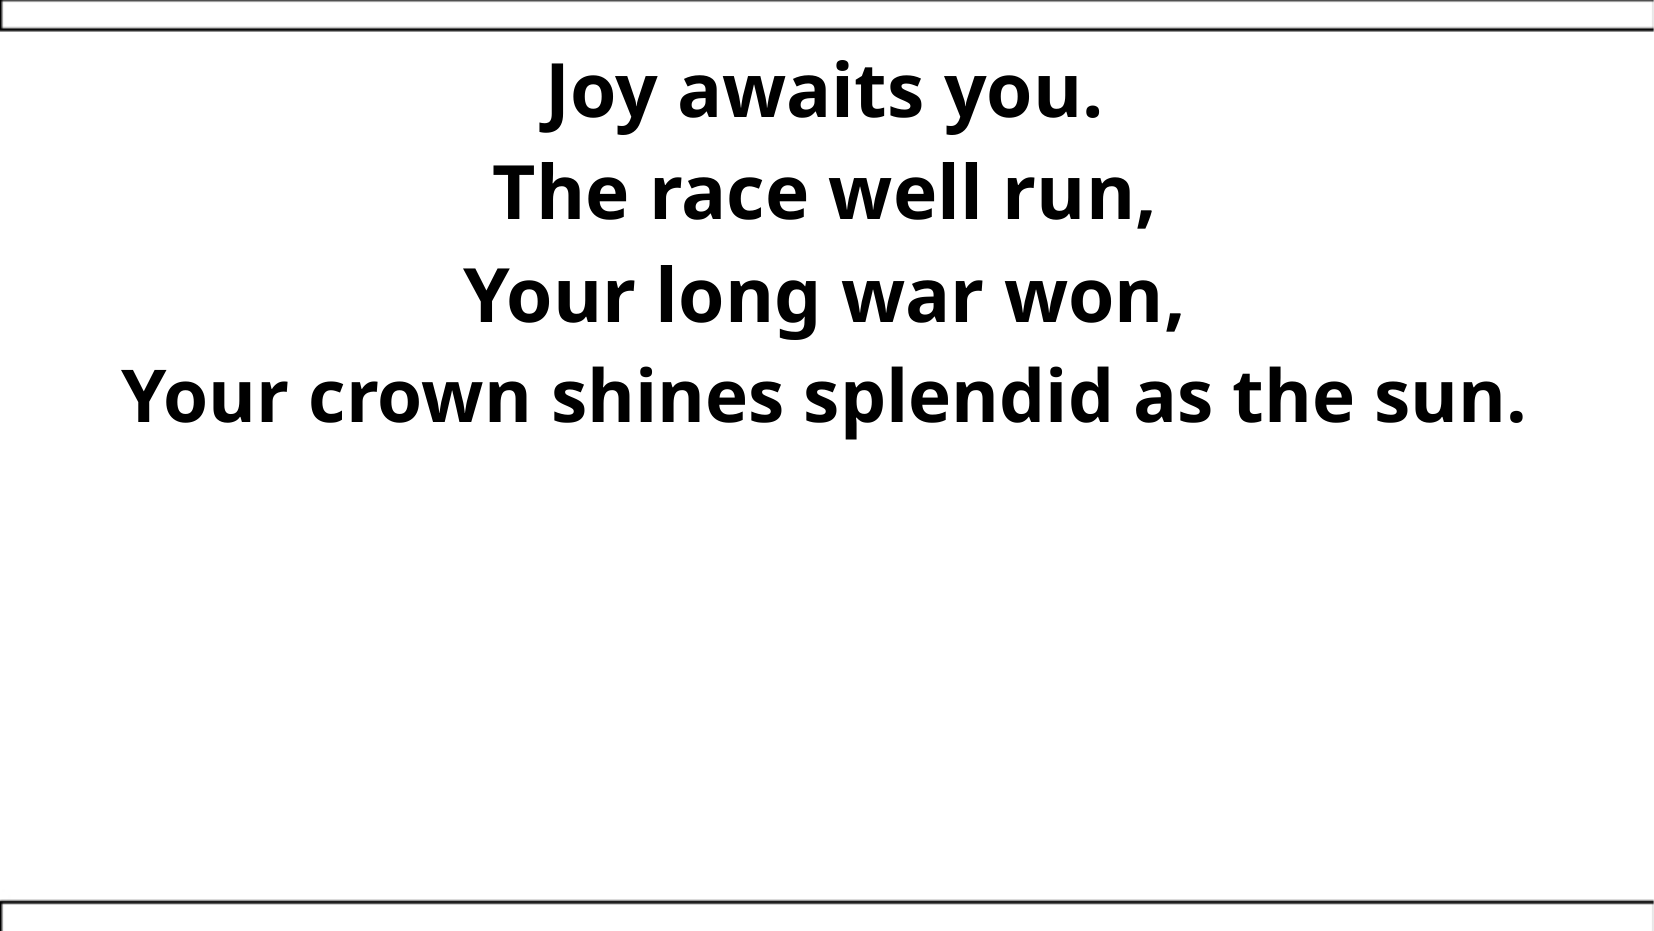

Joy awaits you.
The race well run,
Your long war won,
Your crown shines splendid as the sun.